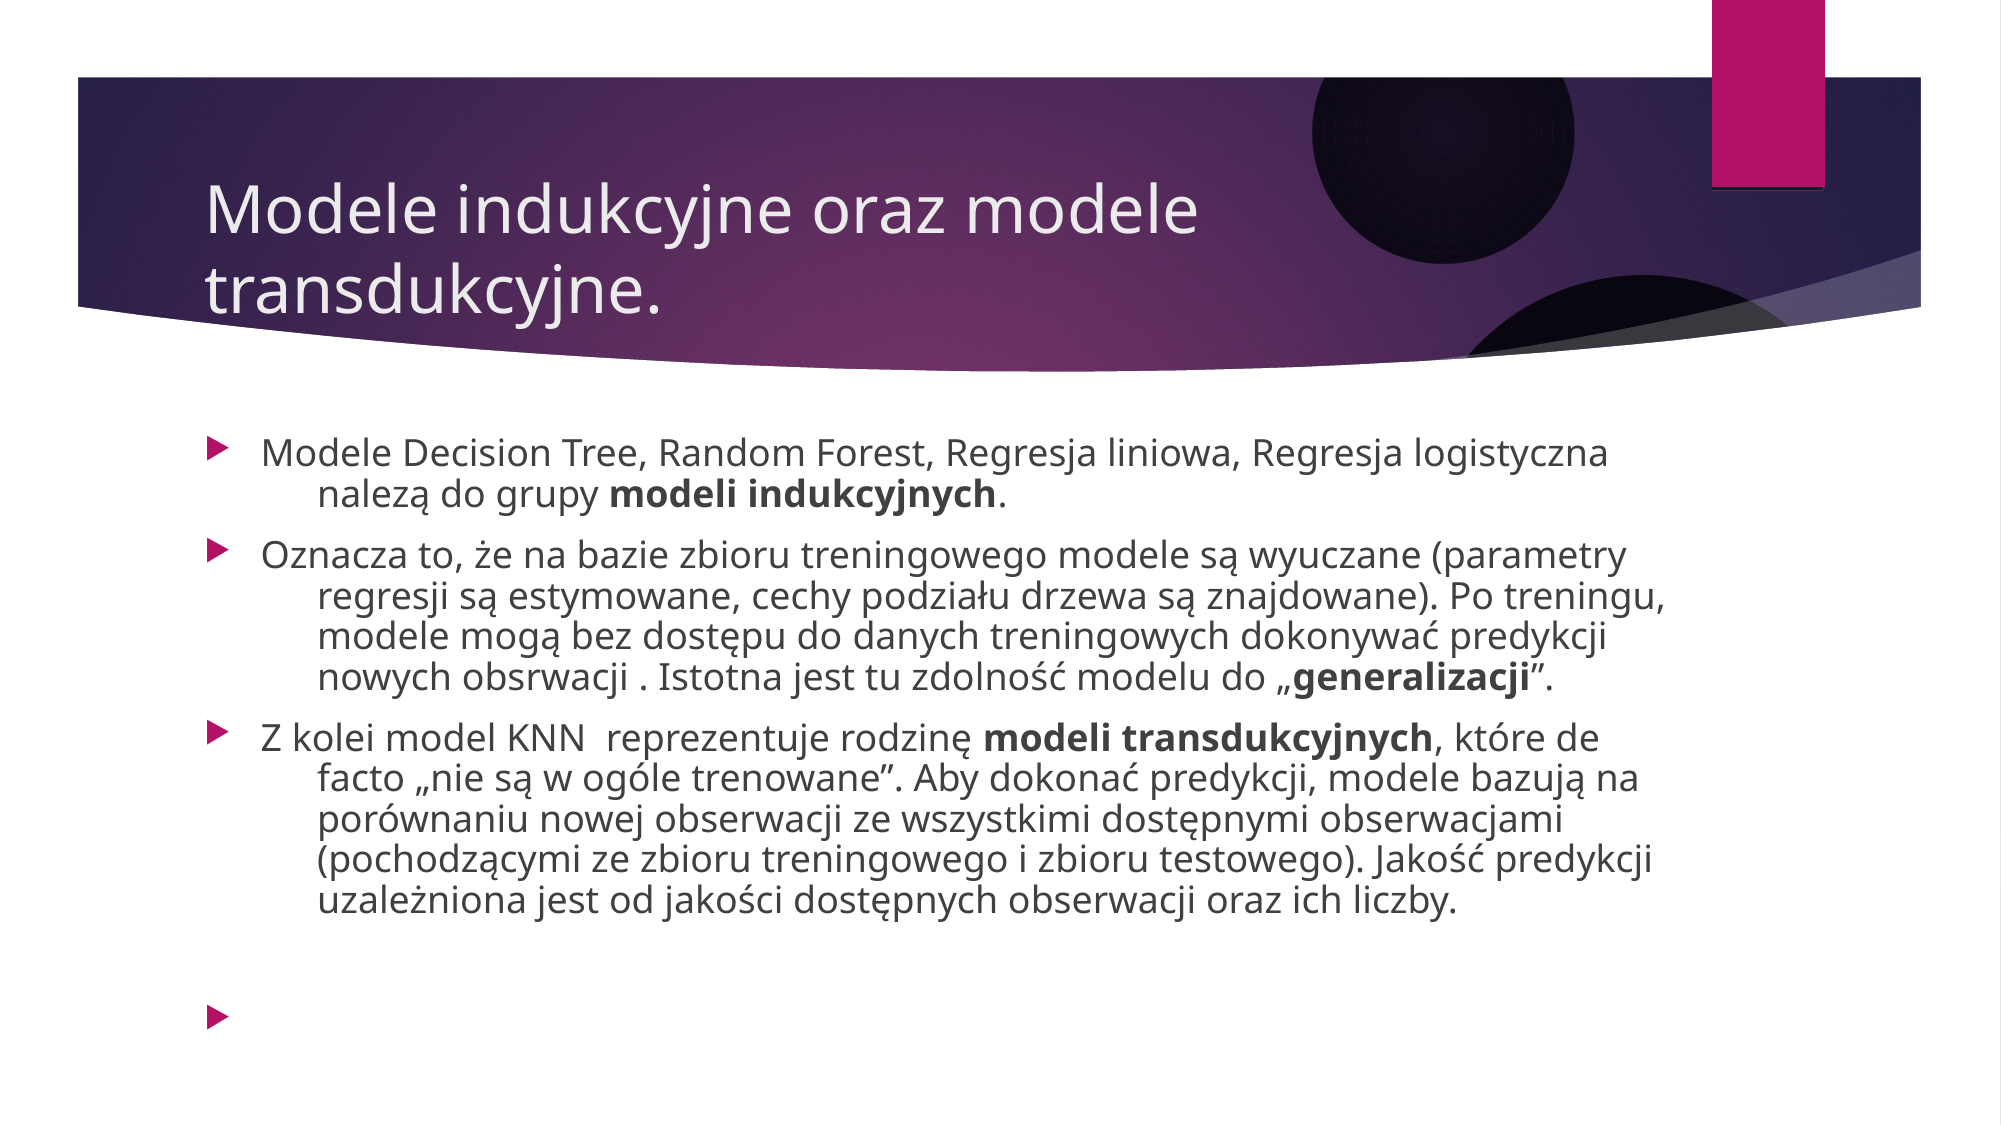

# Modele indukcyjne oraz modele transdukcyjne.
Modele Decision Tree, Random Forest, Regresja liniowa, Regresja logistyczna nalezą do grupy modeli indukcyjnych.
Oznacza to, że na bazie zbioru treningowego modele są wyuczane (parametry regresji są estymowane, cechy podziału drzewa są znajdowane). Po treningu, modele mogą bez dostępu do danych treningowych dokonywać predykcji nowych obsrwacji . Istotna jest tu zdolność modelu do „generalizacji”.
Z kolei model KNN reprezentuje rodzinę modeli transdukcyjnych, które de facto „nie są w ogóle trenowane”. Aby dokonać predykcji, modele bazują na porównaniu nowej obserwacji ze wszystkimi dostępnymi obserwacjami (pochodzącymi ze zbioru treningowego i zbioru testowego). Jakość predykcji uzależniona jest od jakości dostępnych obserwacji oraz ich liczby.